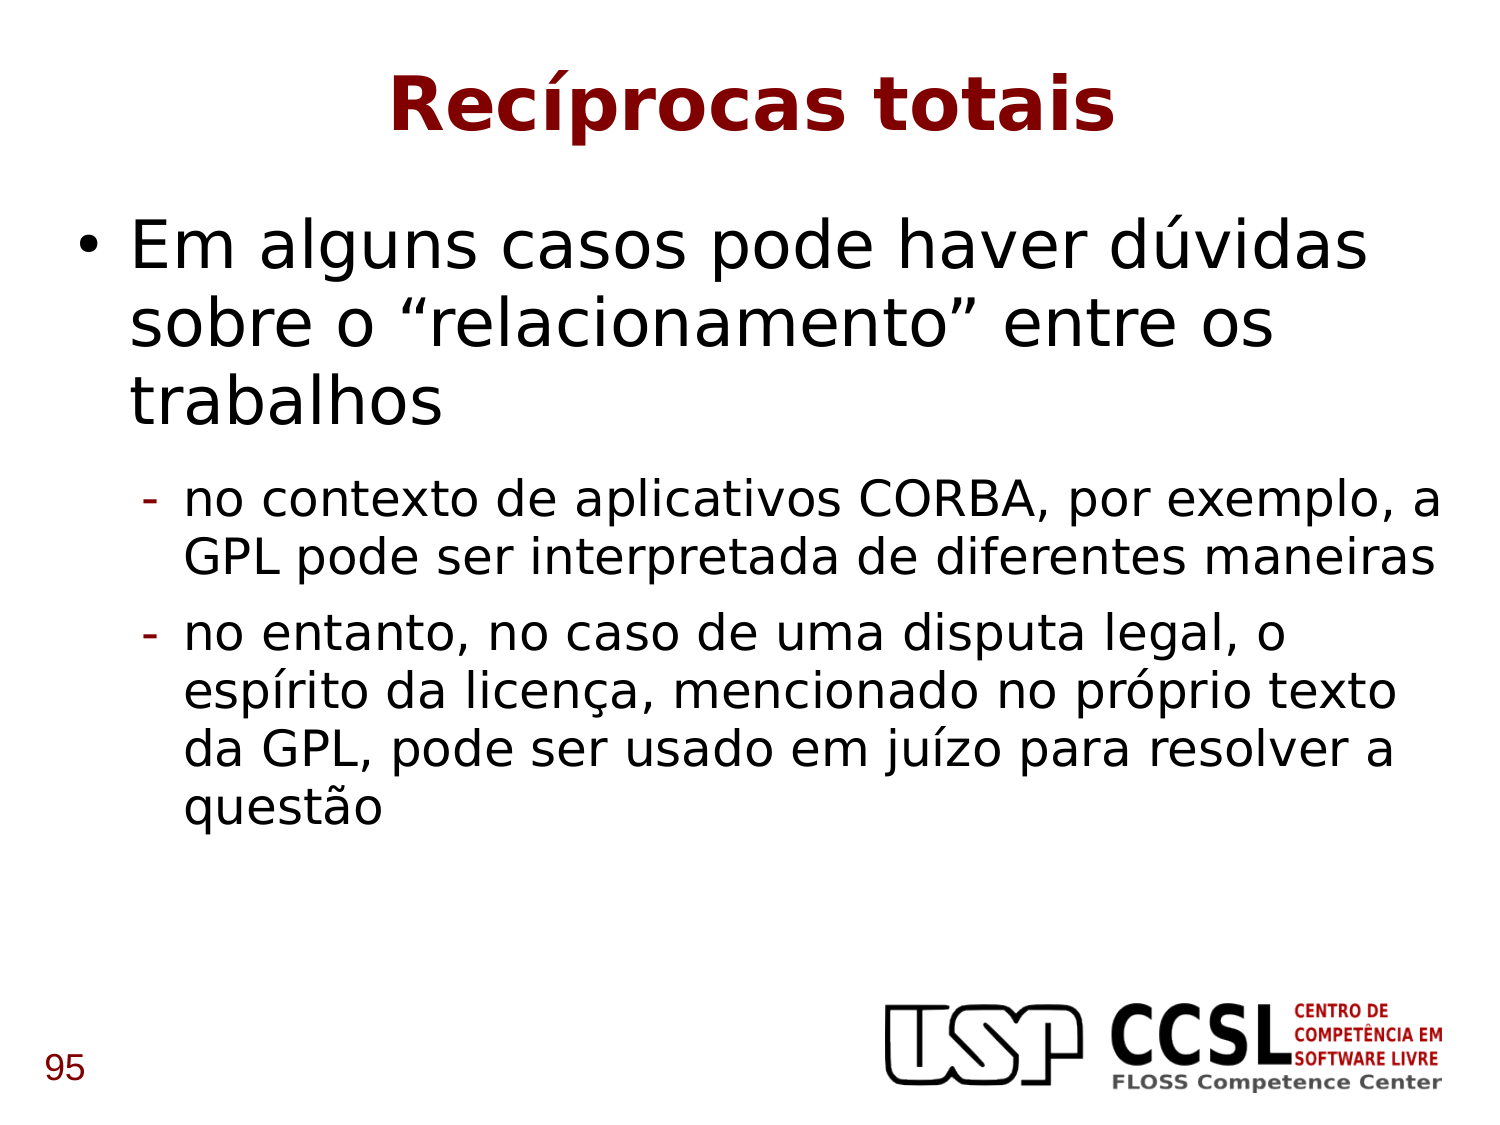

# Recíprocas totais
Em alguns casos pode haver dúvidas sobre o “relacionamento” entre os trabalhos
no contexto de aplicativos CORBA, por exemplo, a GPL pode ser interpretada de diferentes maneiras
no entanto, no caso de uma disputa legal, o espírito da licença, mencionado no próprio texto da GPL, pode ser usado em juízo para resolver a questão